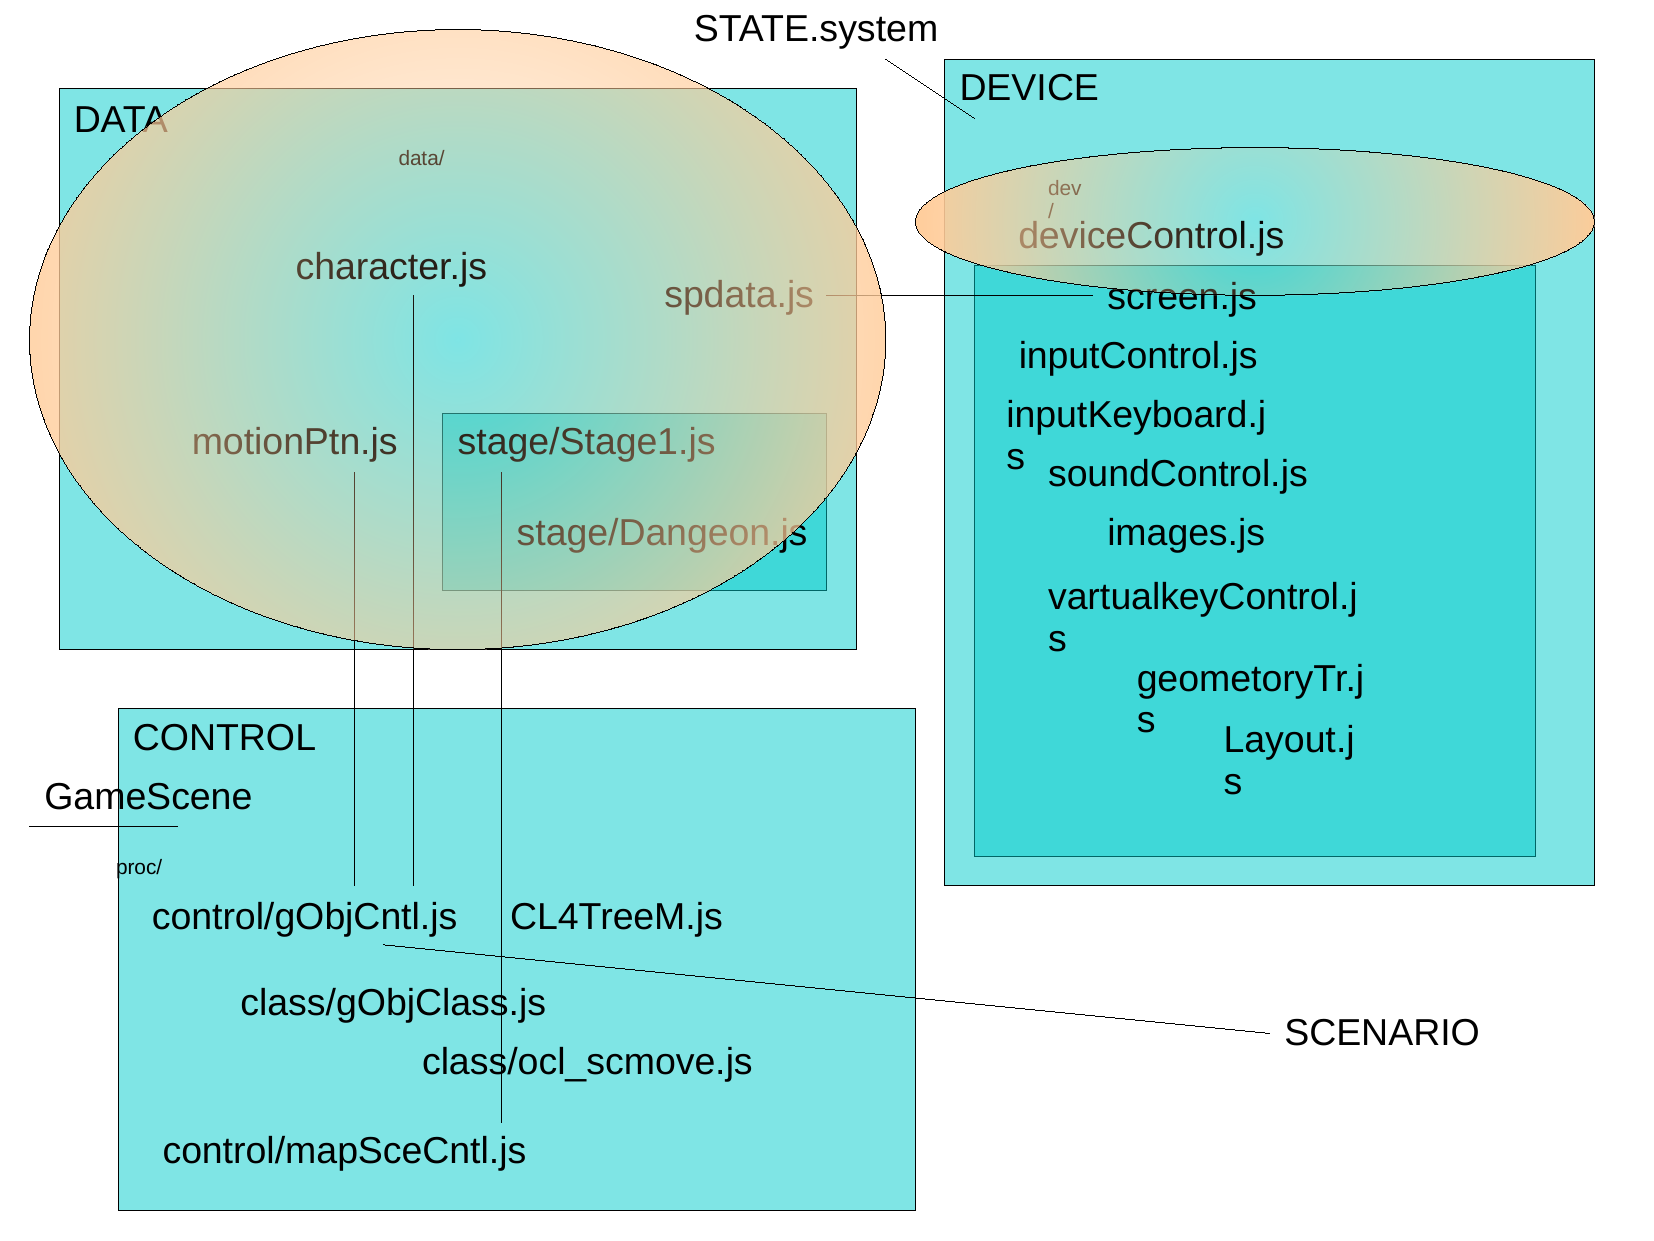

STATE.system
DEVICE
DATA
data/
dev/
deviceControl.js
character.js
spdata.js
screen.js
inputControl.js
inputKeyboard.js
motionPtn.js
stage/Stage1.js
soundControl.js
stage/Dangeon.js
images.js
vartualkeyControl.js
geometoryTr.js
CONTROL
Layout.js
GameScene
proc/
control/gObjCntl.js
CL4TreeM.js
class/gObjClass.js
SCENARIO
class/ocl_scmove.js
control/mapSceCntl.js